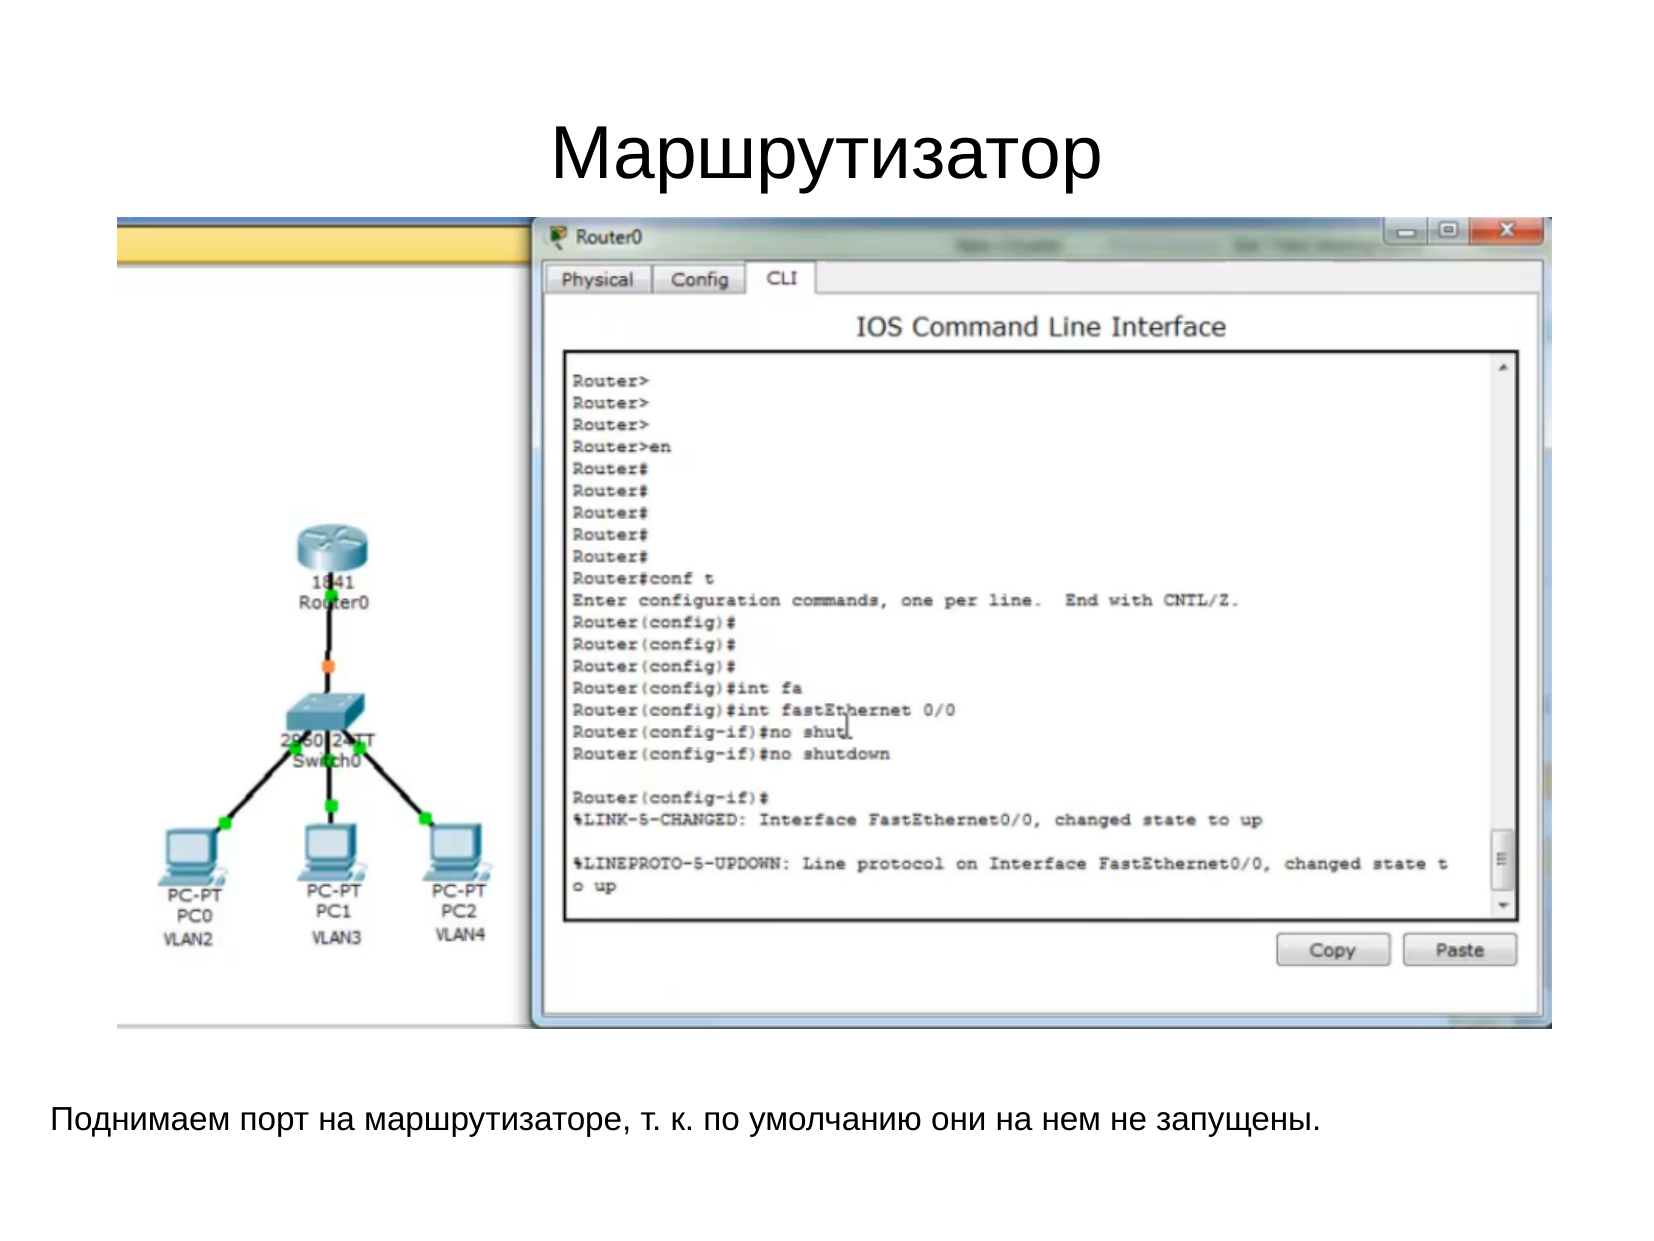

# Маршрутизатор
Поднимаем порт на маршрутизаторе, т. к. по умолчанию они на нем не запущены.